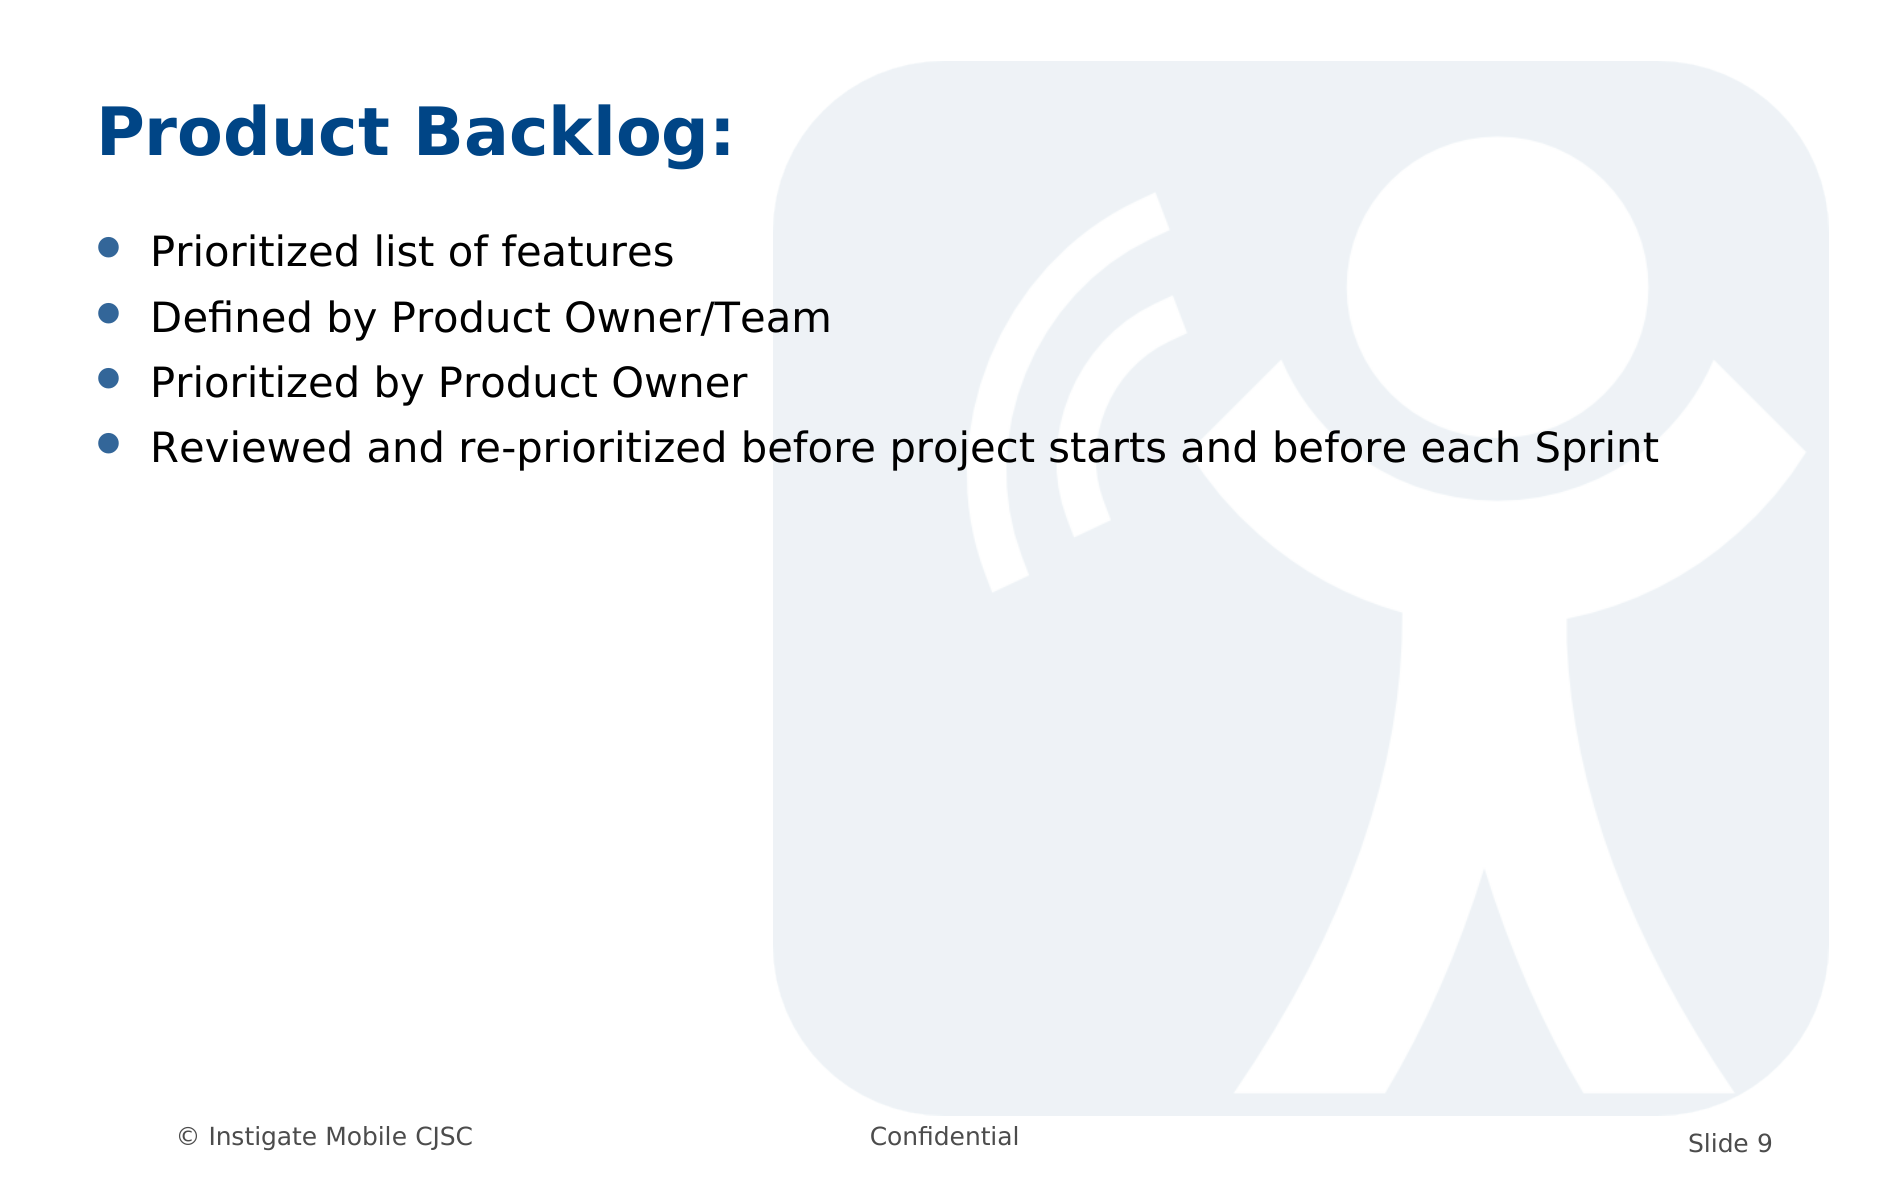

# Product Backlog:
Prioritized list of features
Defined by Product Owner/Team
Prioritized by Product Owner
Reviewed and re-prioritized before project starts and before each Sprint